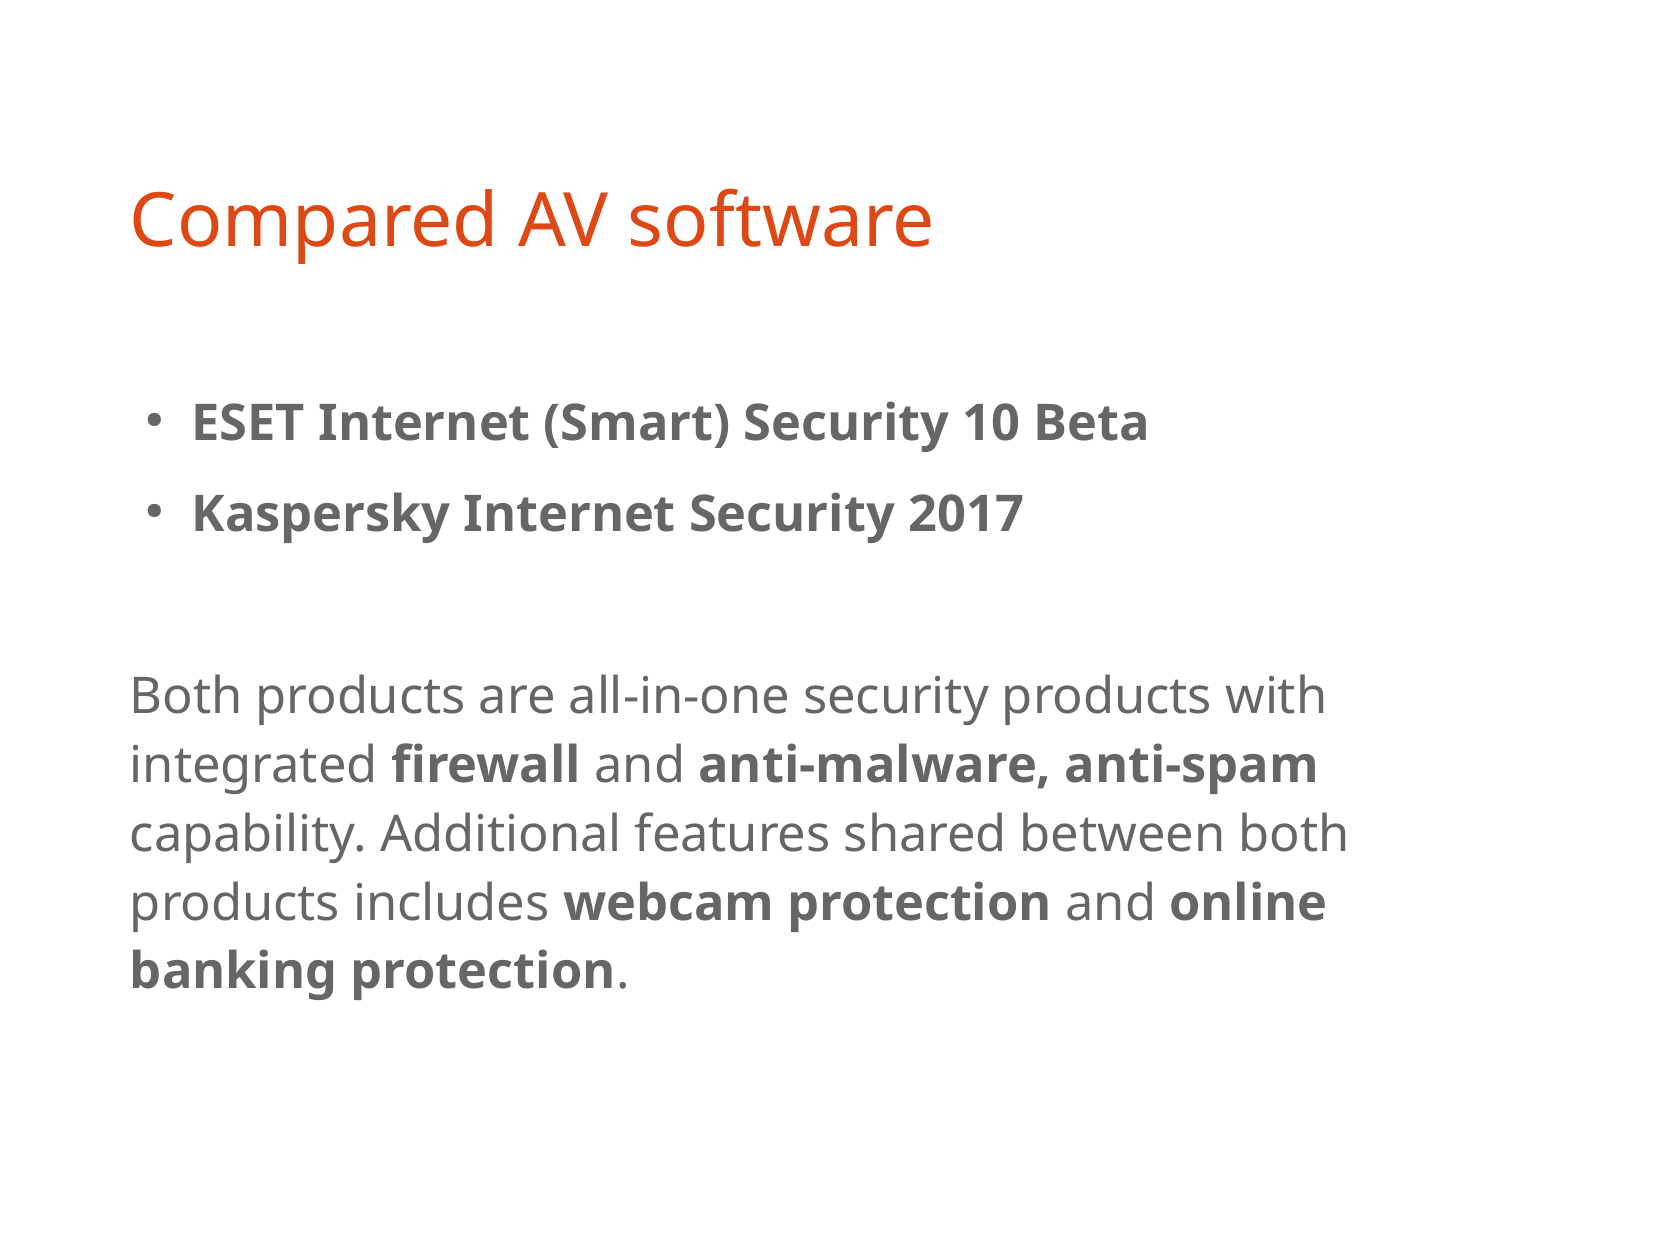

# Compared AV software
ESET Internet (Smart) Security 10 Beta
Kaspersky Internet Security 2017
Both products are all-in-one security products with integrated firewall and anti-malware, anti-spam capability. Additional features shared between both products includes webcam protection and online banking protection.